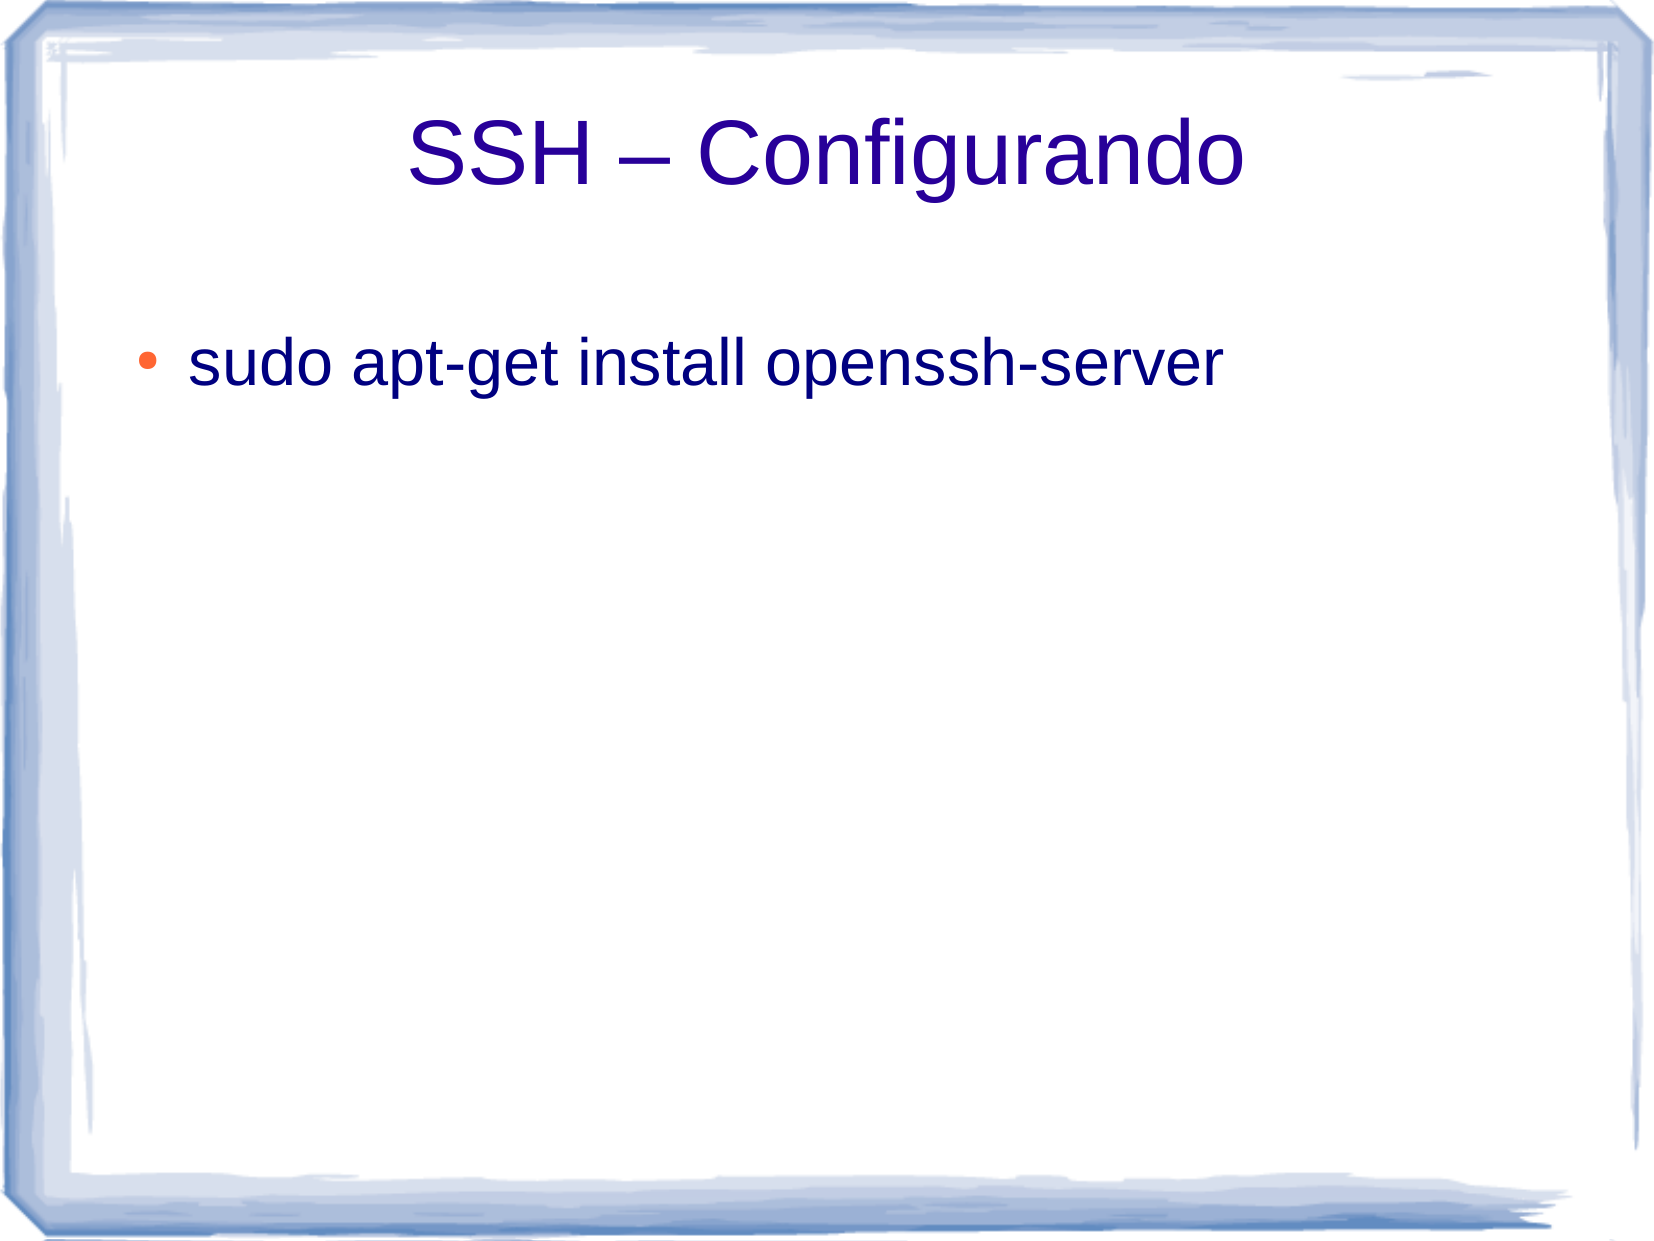

# SSH – Configurando
sudo apt-get install openssh-server